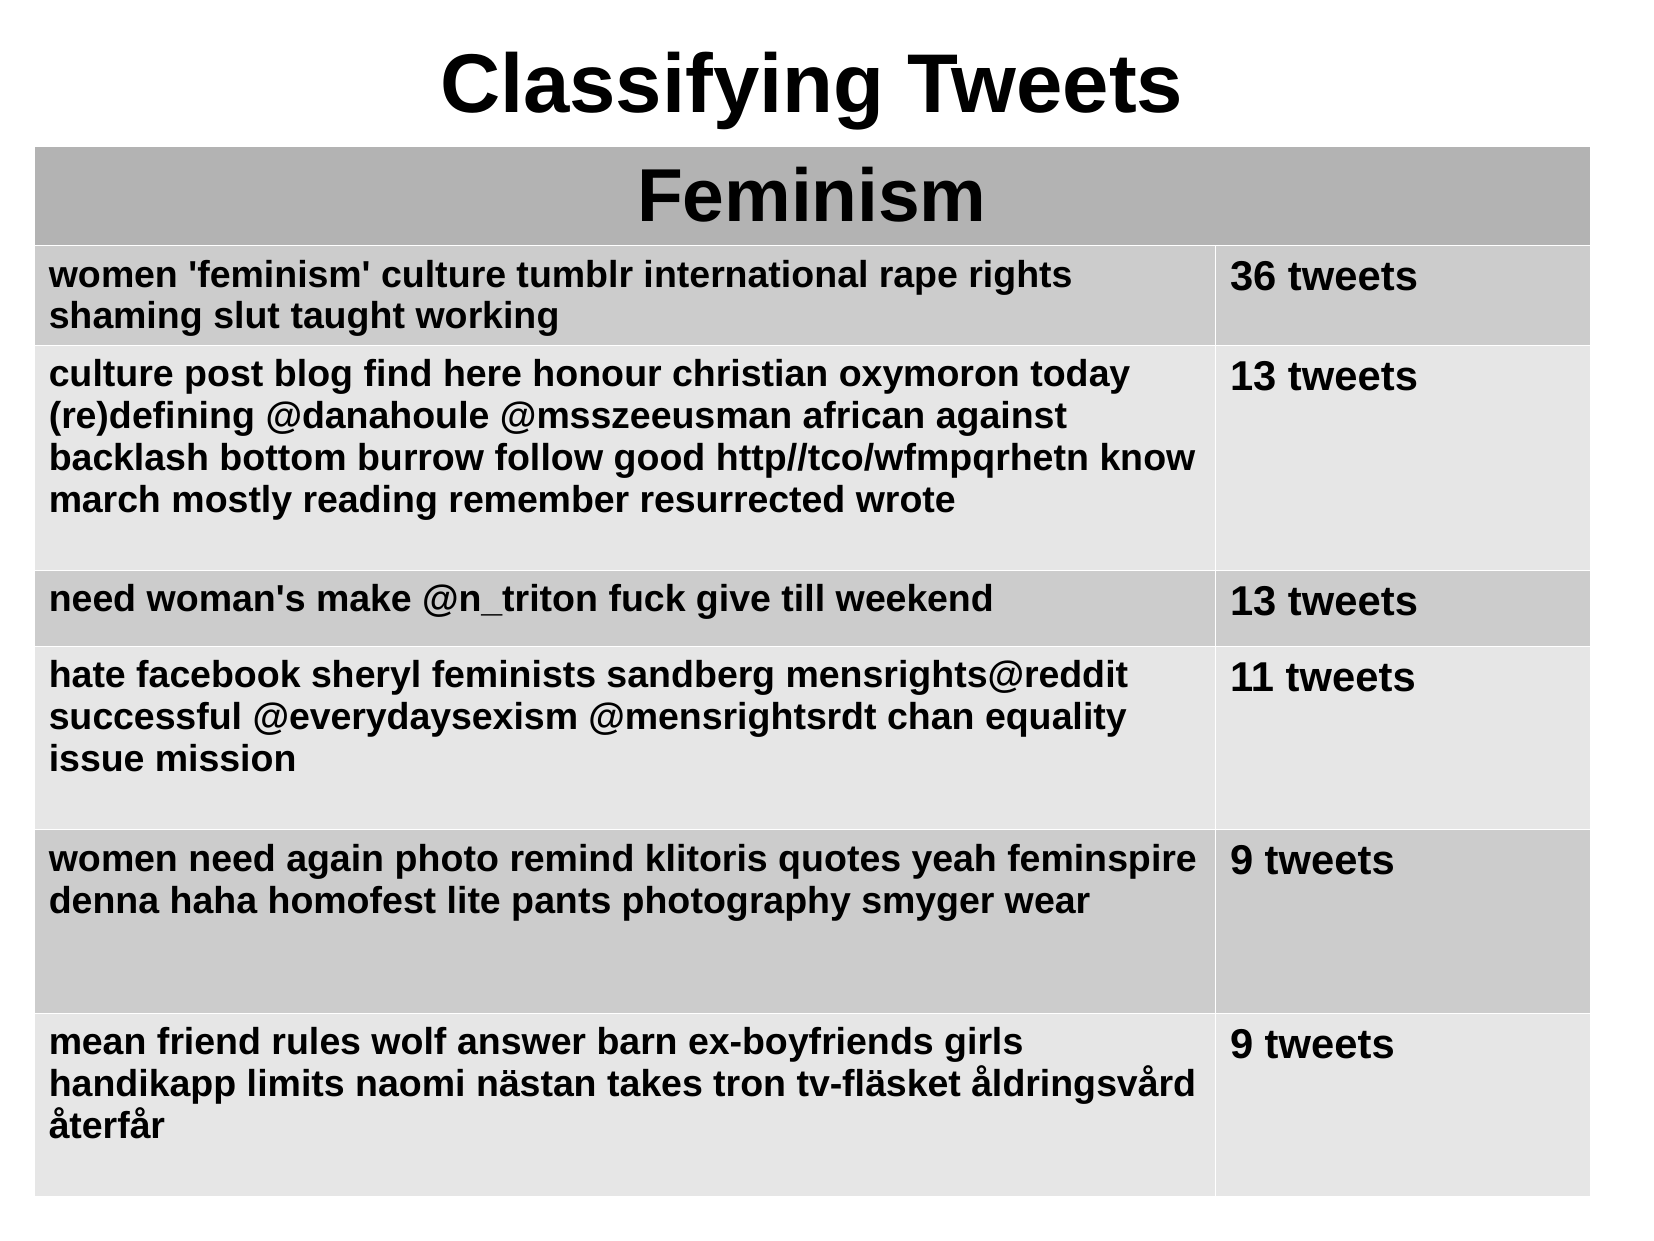

Classifying Tweets
| Feminism | |
| --- | --- |
| women 'feminism' culture tumblr international rape rights shaming slut taught working | 36 tweets |
| culture post blog find here honour christian oxymoron today (re)defining @danahoule @msszeeusman african against backlash bottom burrow follow good http//tco/wfmpqrhetn know march mostly reading remember resurrected wrote | 13 tweets |
| need woman's make @n\_triton fuck give till weekend | 13 tweets |
| hate facebook sheryl feminists sandberg mensrights@reddit successful @everydaysexism @mensrightsrdt chan equality issue mission | 11 tweets |
| women need again photo remind klitoris quotes yeah feminspire denna haha homofest lite pants photography smyger wear | 9 tweets |
| mean friend rules wolf answer barn ex-boyfriends girls handikapp limits naomi nästan takes tron tv-fläsket åldringsvård återfår | 9 tweets |